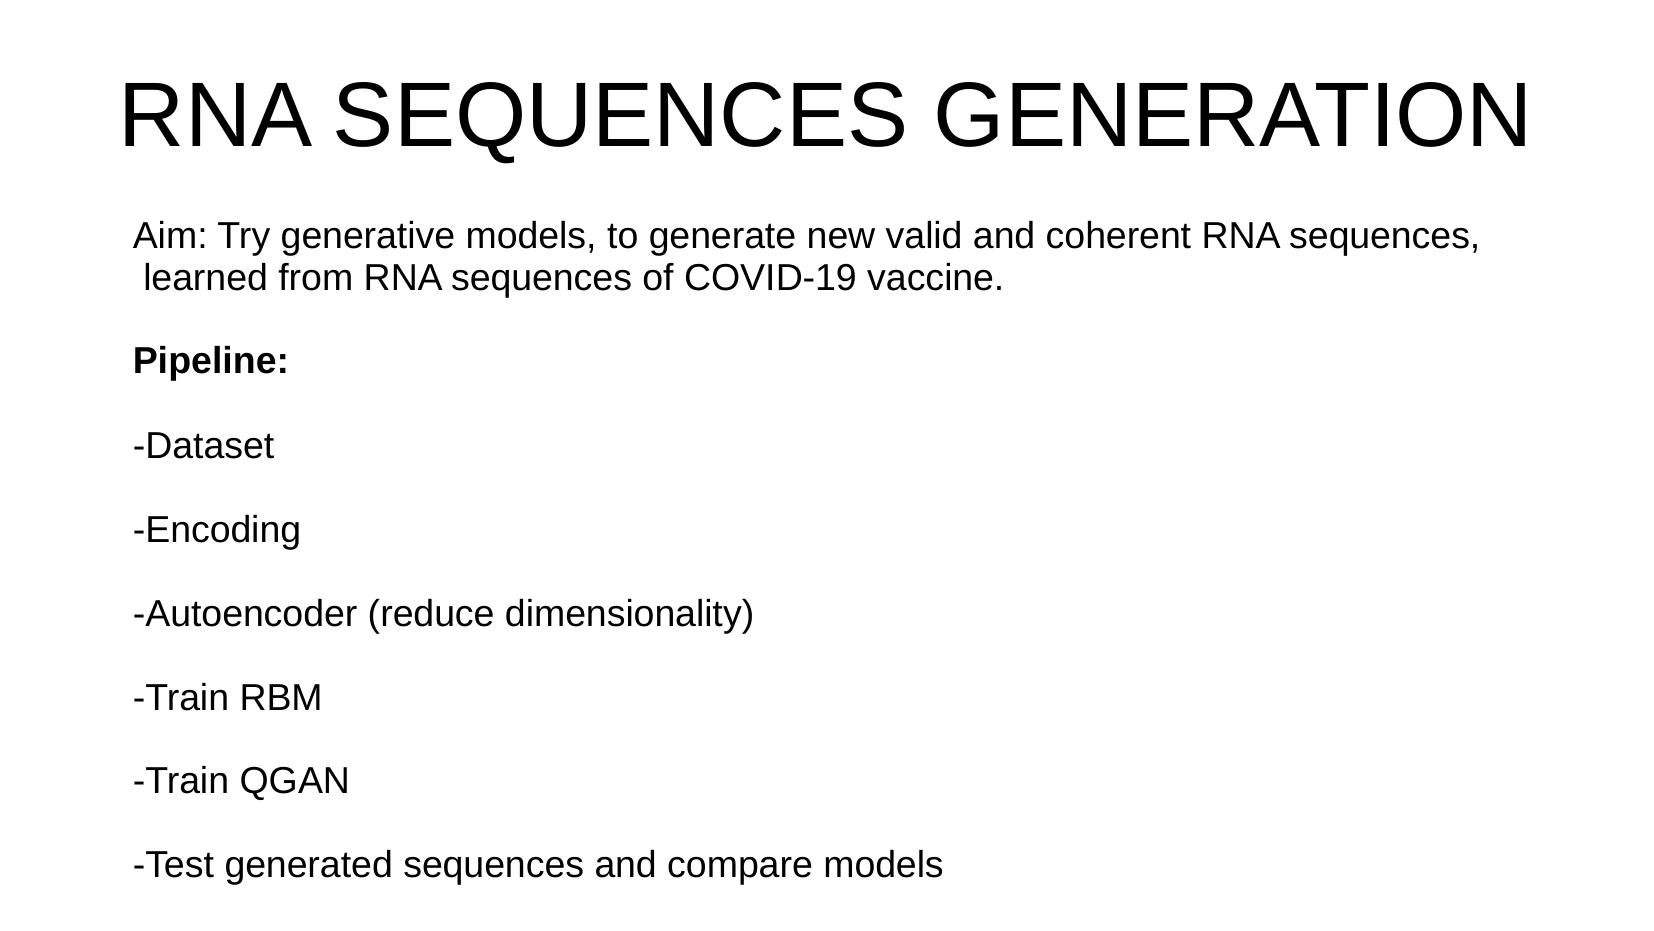

# RNA SEQUENCES GENERATION
Aim: Try generative models, to generate new valid and coherent RNA sequences,
 learned from RNA sequences of COVID-19 vaccine.
Pipeline:
-Dataset
-Encoding
-Autoencoder (reduce dimensionality)
-Train RBM
-Train QGAN
-Test generated sequences and compare models